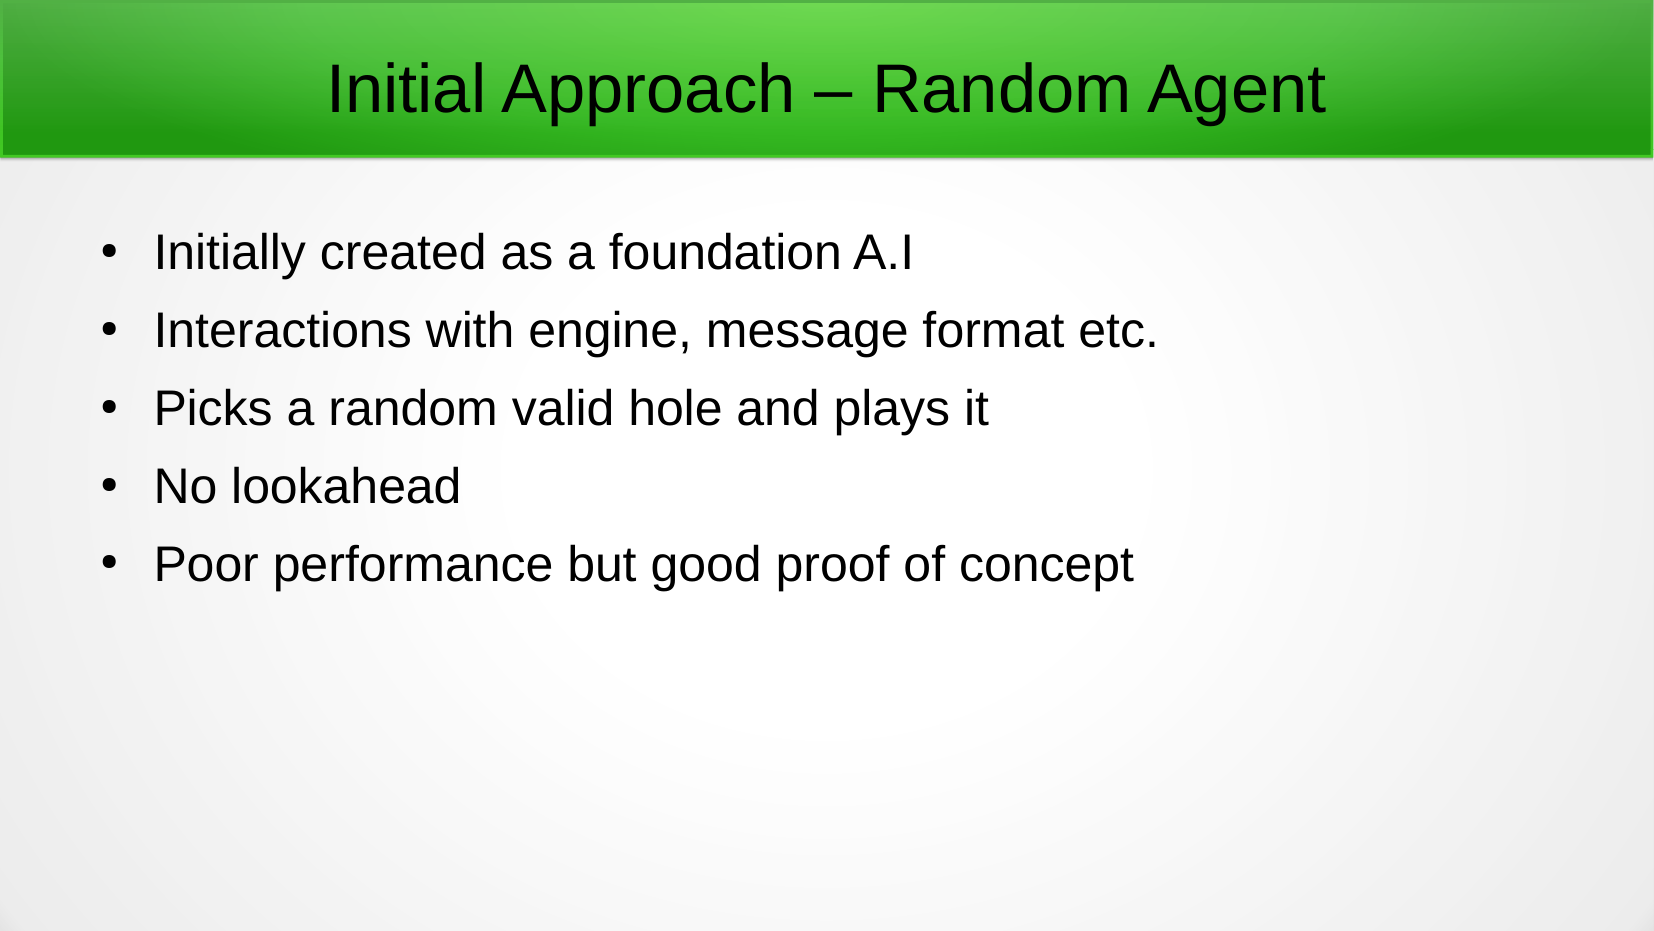

# Initial Approach – Random Agent
Initially created as a foundation A.I
Interactions with engine, message format etc.
Picks a random valid hole and plays it
No lookahead
Poor performance but good proof of concept